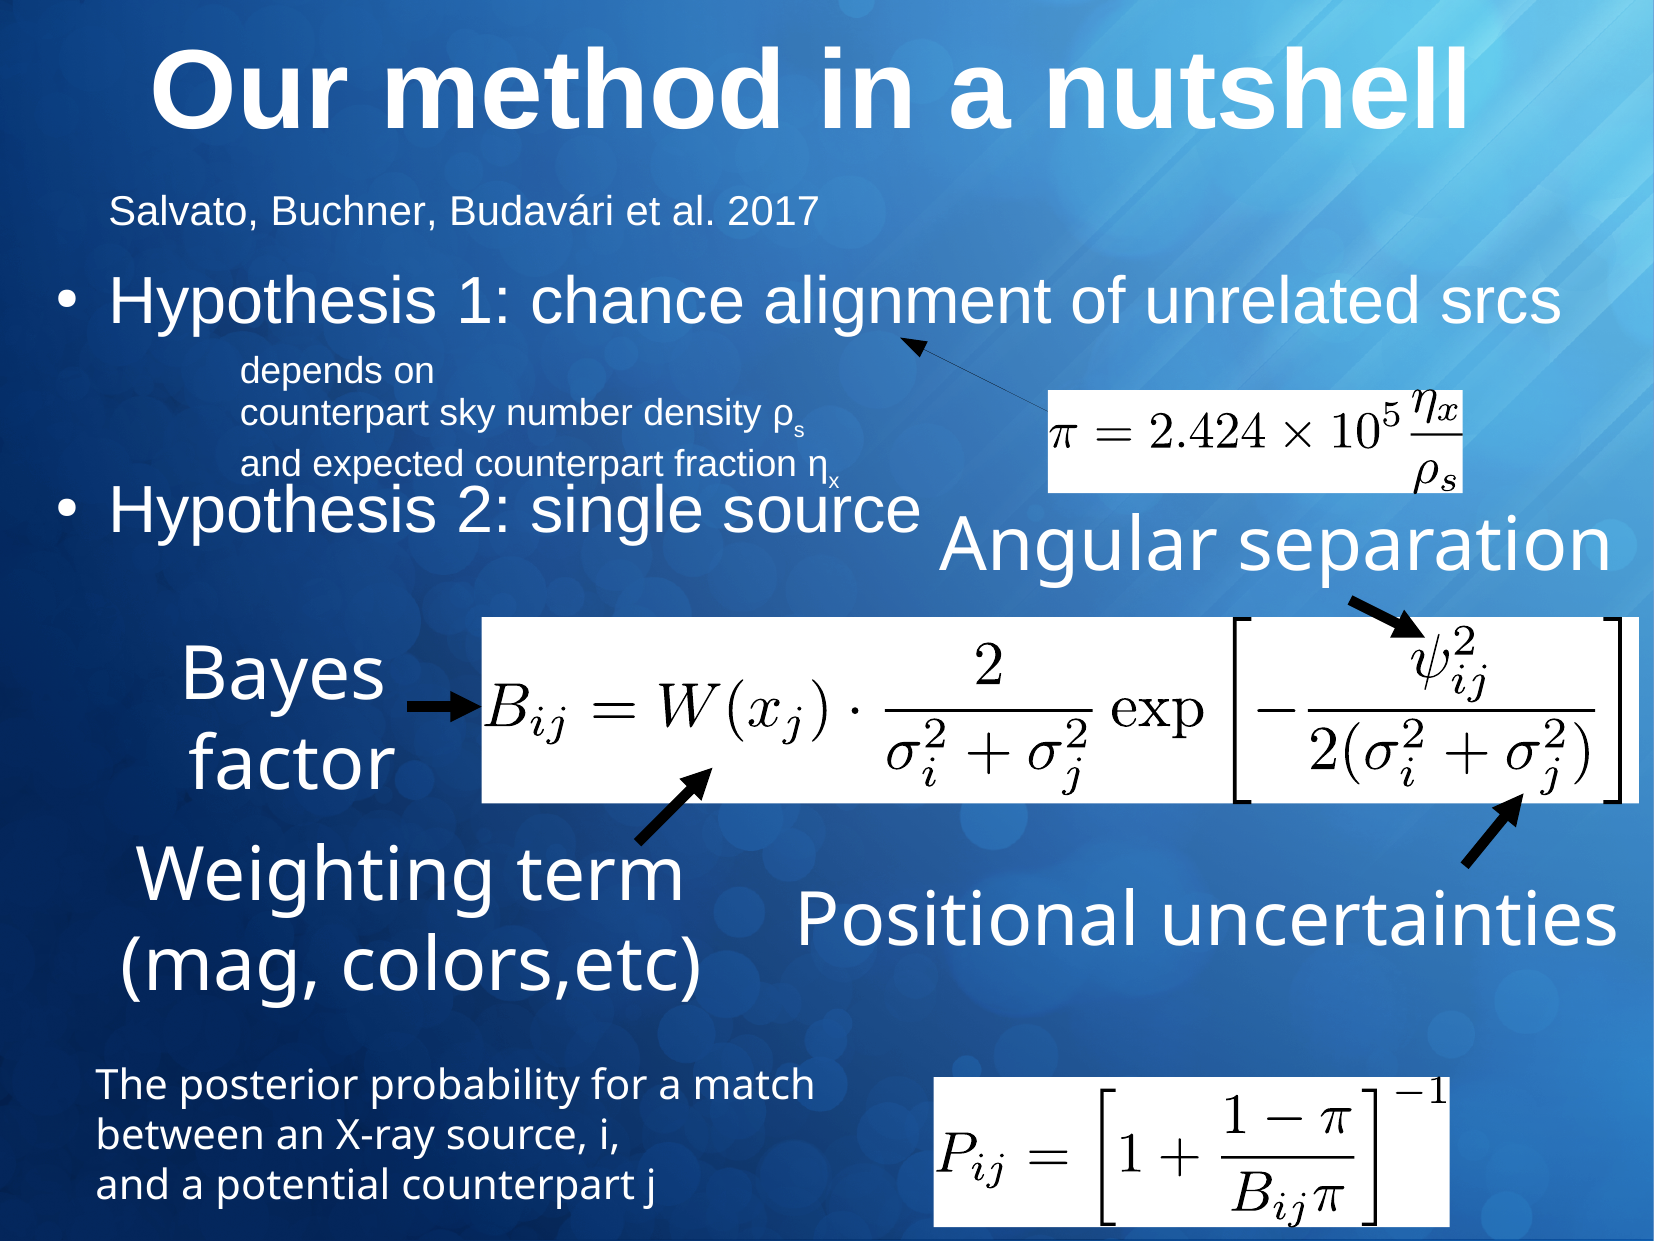

# Our method in a nutshell
Salvato, Buchner, Budavári et al. 2017
Hypothesis 1: chance alignment of unrelated srcs
Hypothesis 2: single source
depends on
counterpart sky number density ρs
and expected counterpart fraction ηx
Angular separation
Bayes
factor
Weighting term
(mag, colors,etc)
Positional uncertainties
The posterior probability for a match
between an X-ray source, i,
and a potential counterpart j